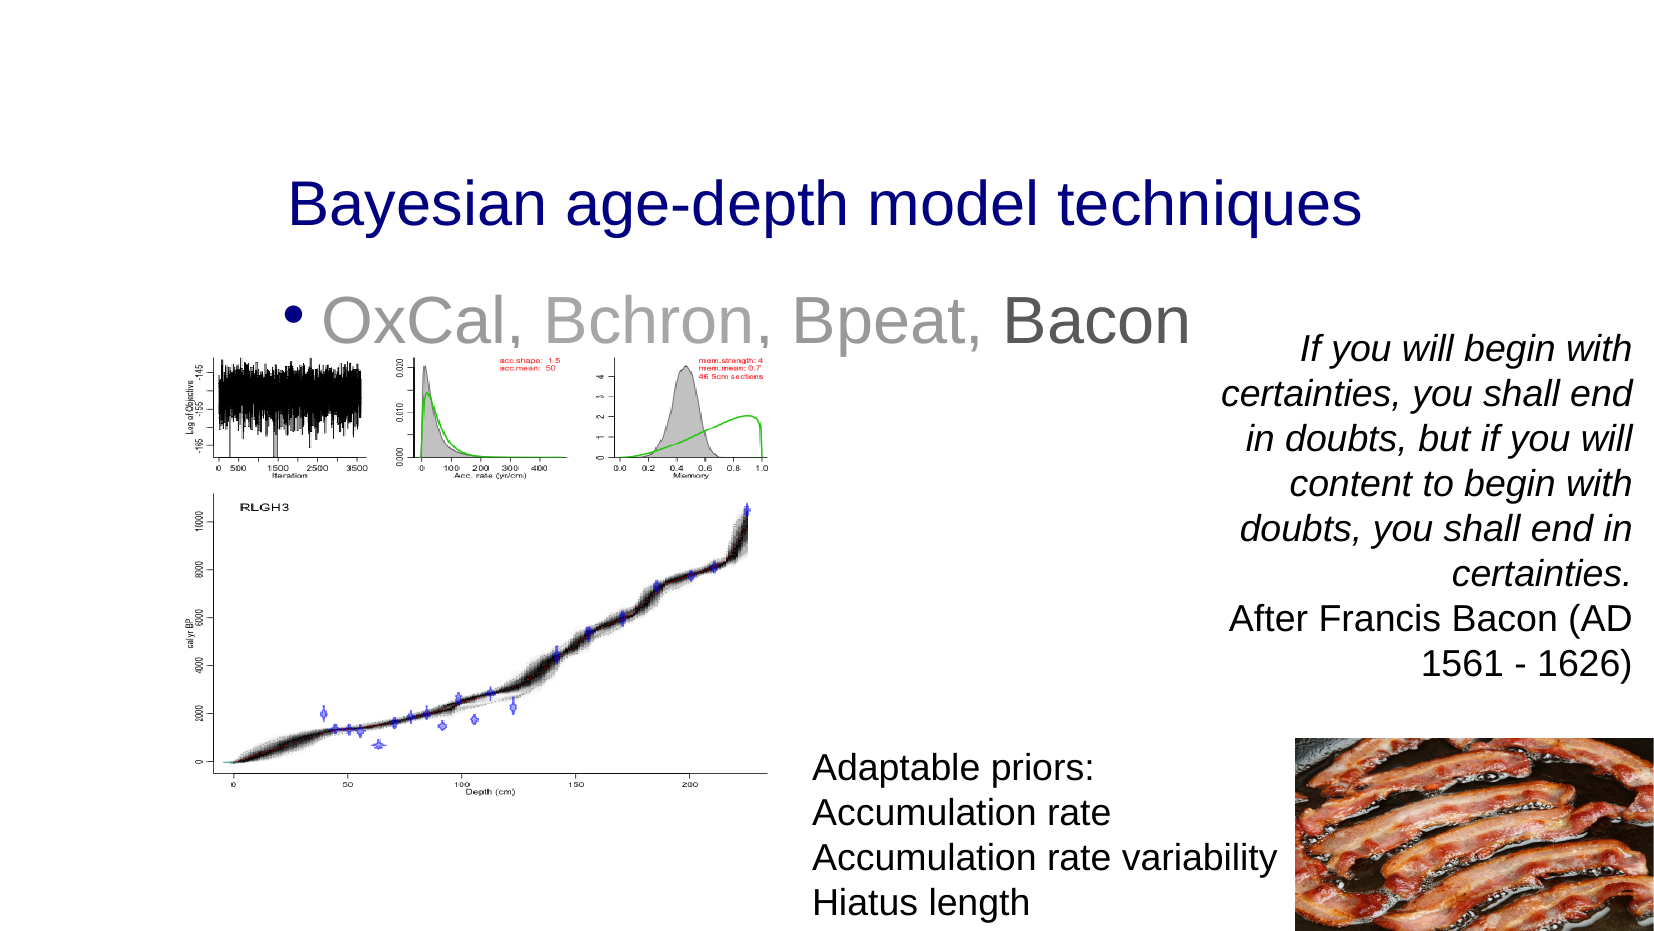

Bayesian age-depth model techniques
OxCal, Bchron, Bpeat, Bacon
If you will begin with certainties, you shall end in doubts, but if you will content to begin with doubts, you shall end in certainties.
After Francis Bacon (AD 1561 - 1626)
Adaptable priors:
Accumulation rate
Accumulation rate variability
Hiatus length